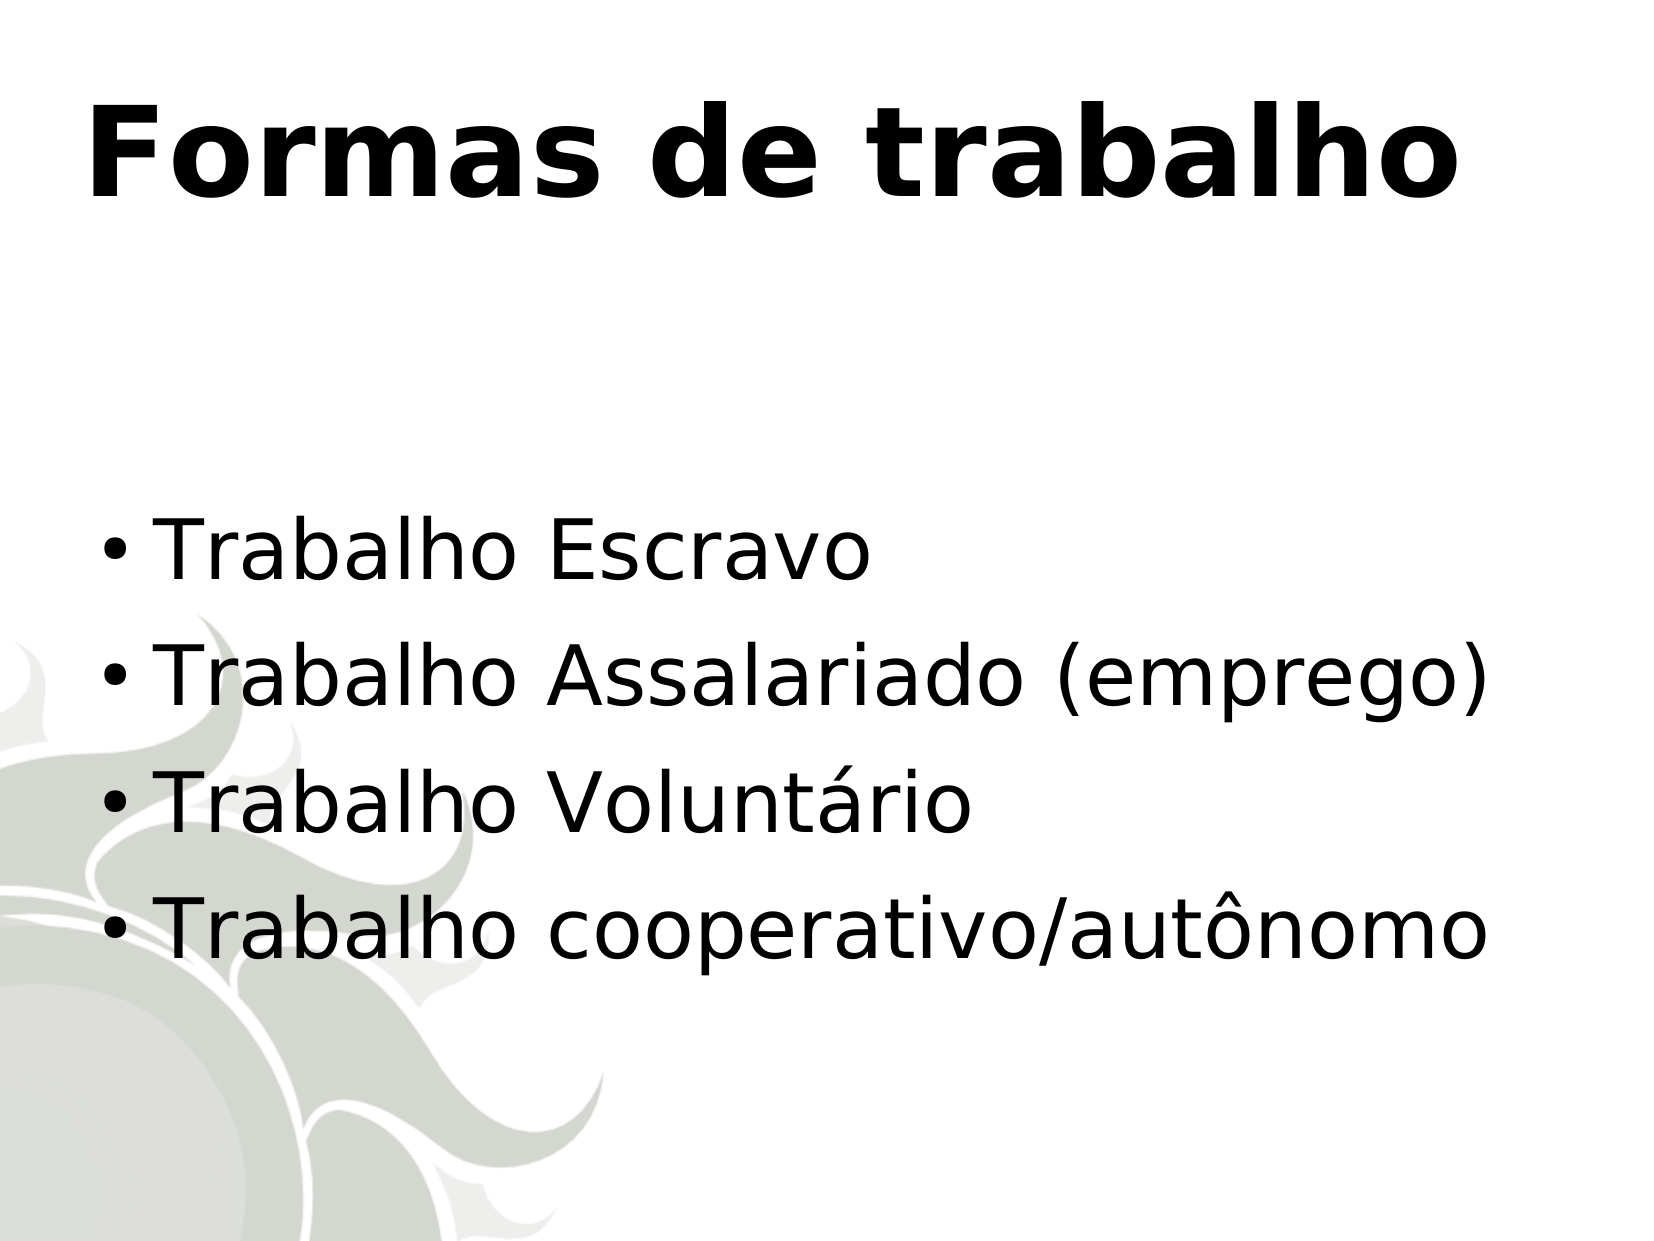

# Formas de trabalho
Trabalho Escravo
Trabalho Assalariado (emprego)
Trabalho Voluntário
Trabalho cooperativo/autônomo